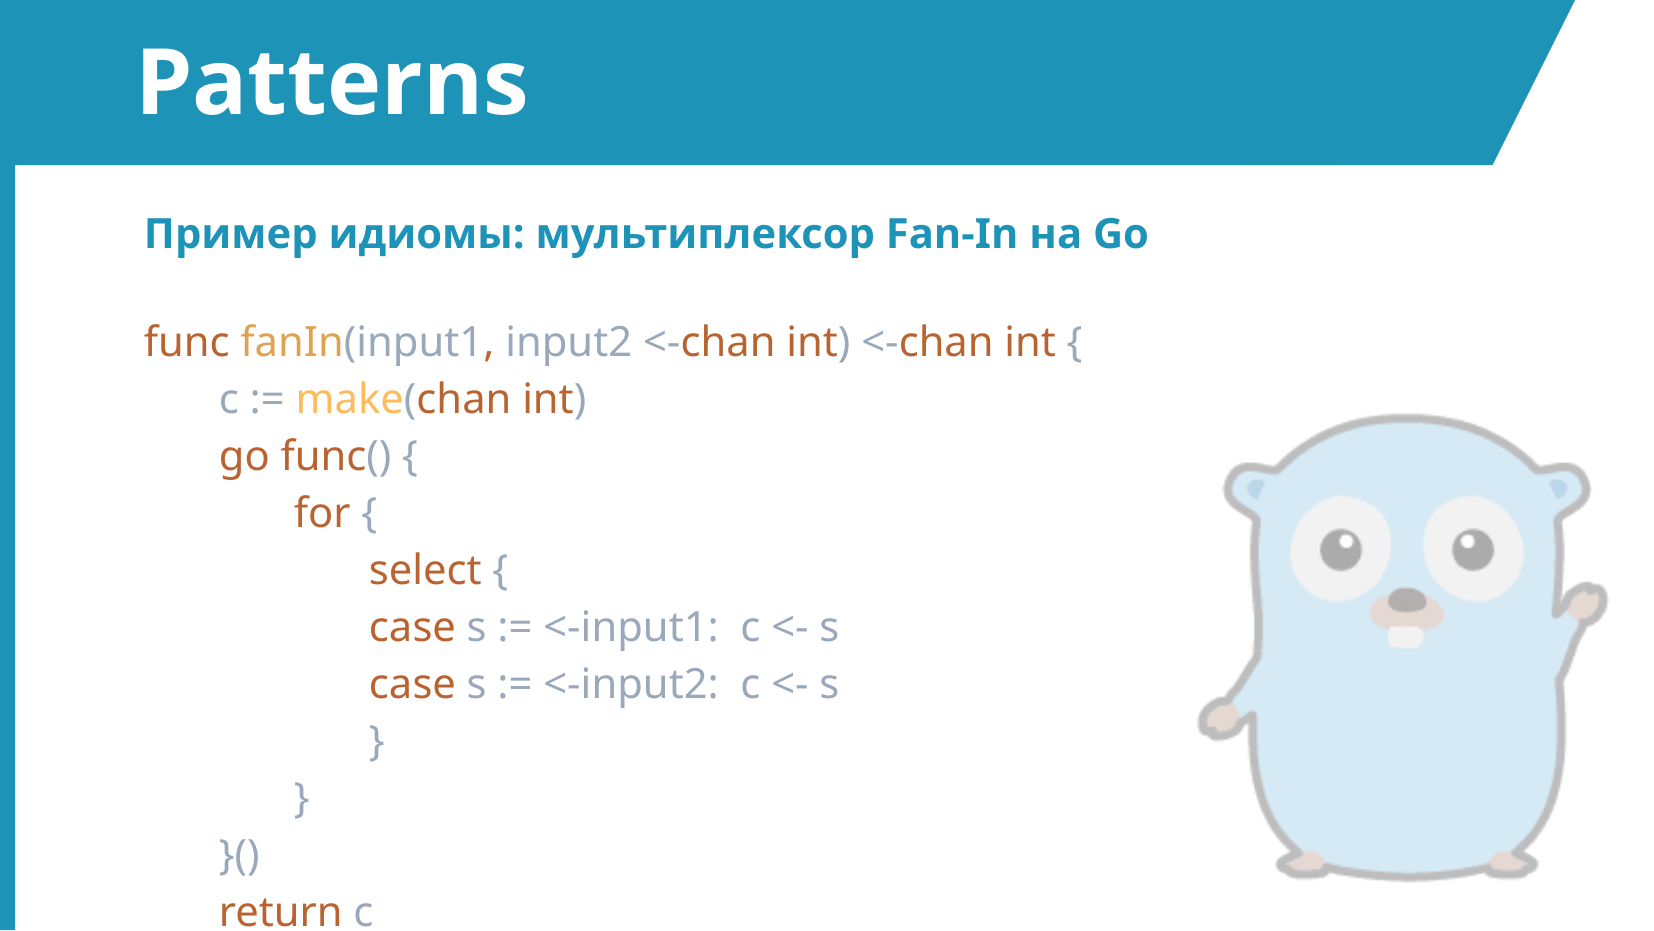

# Patterns
Пример идиомы: мультиплексор Fan-In на Go
func fanIn(input1, input2 <-chan int) <-chan int {
	c := make(chan int)
	go func() {
		for {
			select {
			case s := <-input1: c <- s
			case s := <-input2: c <- s
			}
		}
	}()
	return c
}